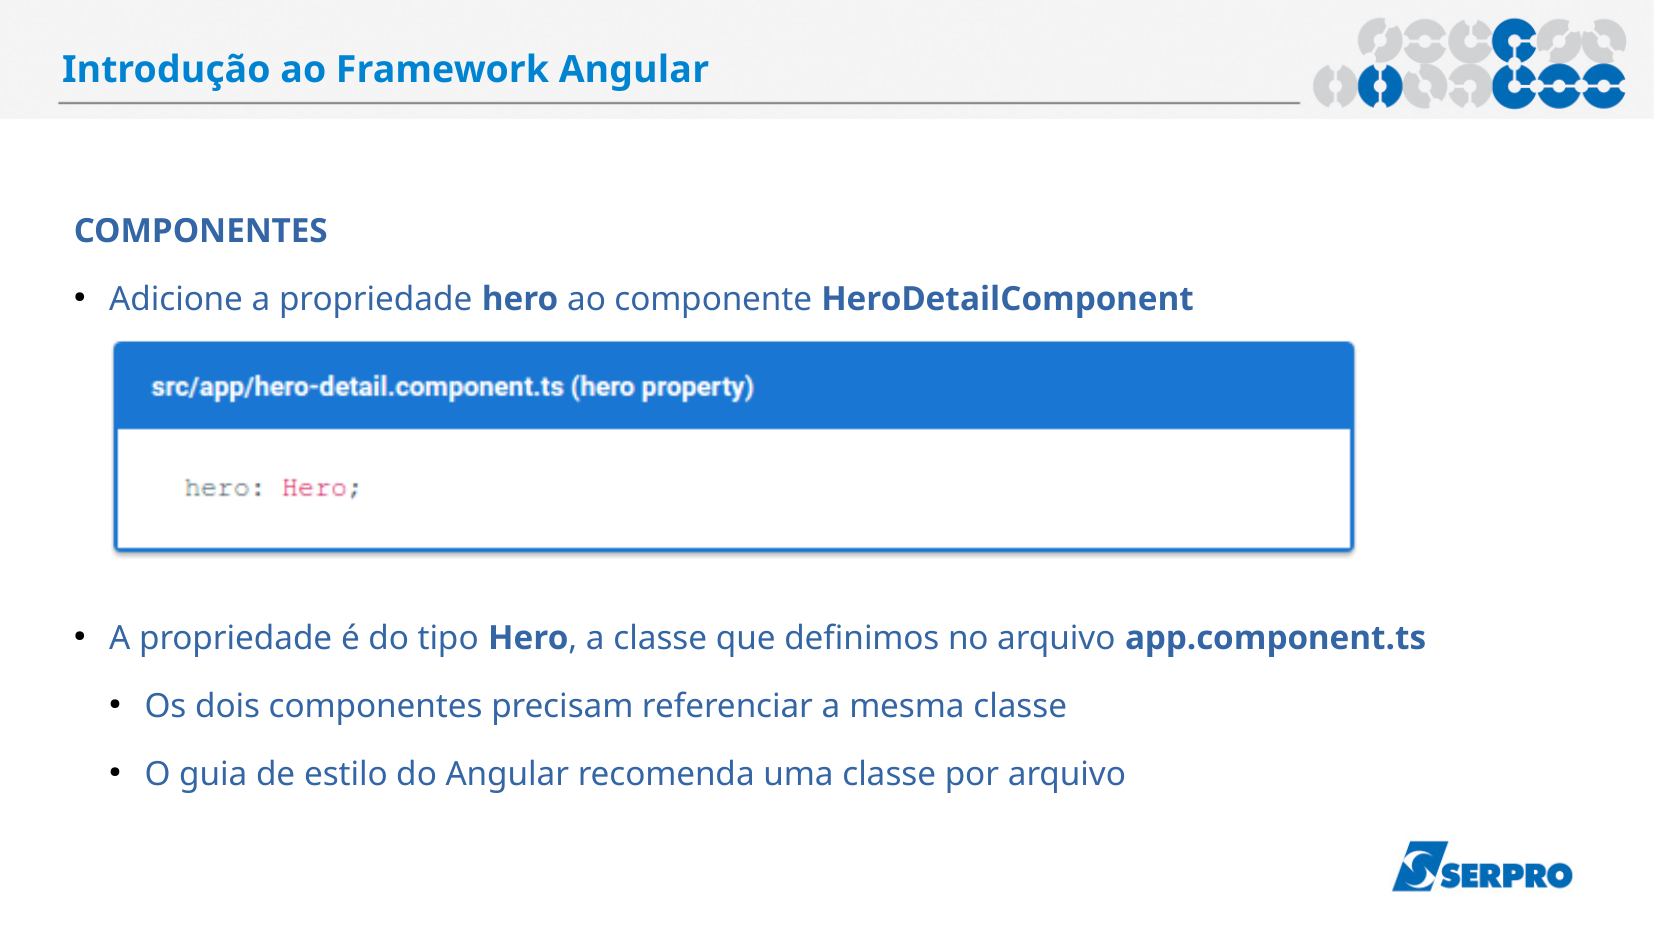

Introdução ao Framework Angular
COMPONENTES
Adicione a propriedade hero ao componente HeroDetailComponent
A propriedade é do tipo Hero, a classe que definimos no arquivo app.component.ts
Os dois componentes precisam referenciar a mesma classe
O guia de estilo do Angular recomenda uma classe por arquivo